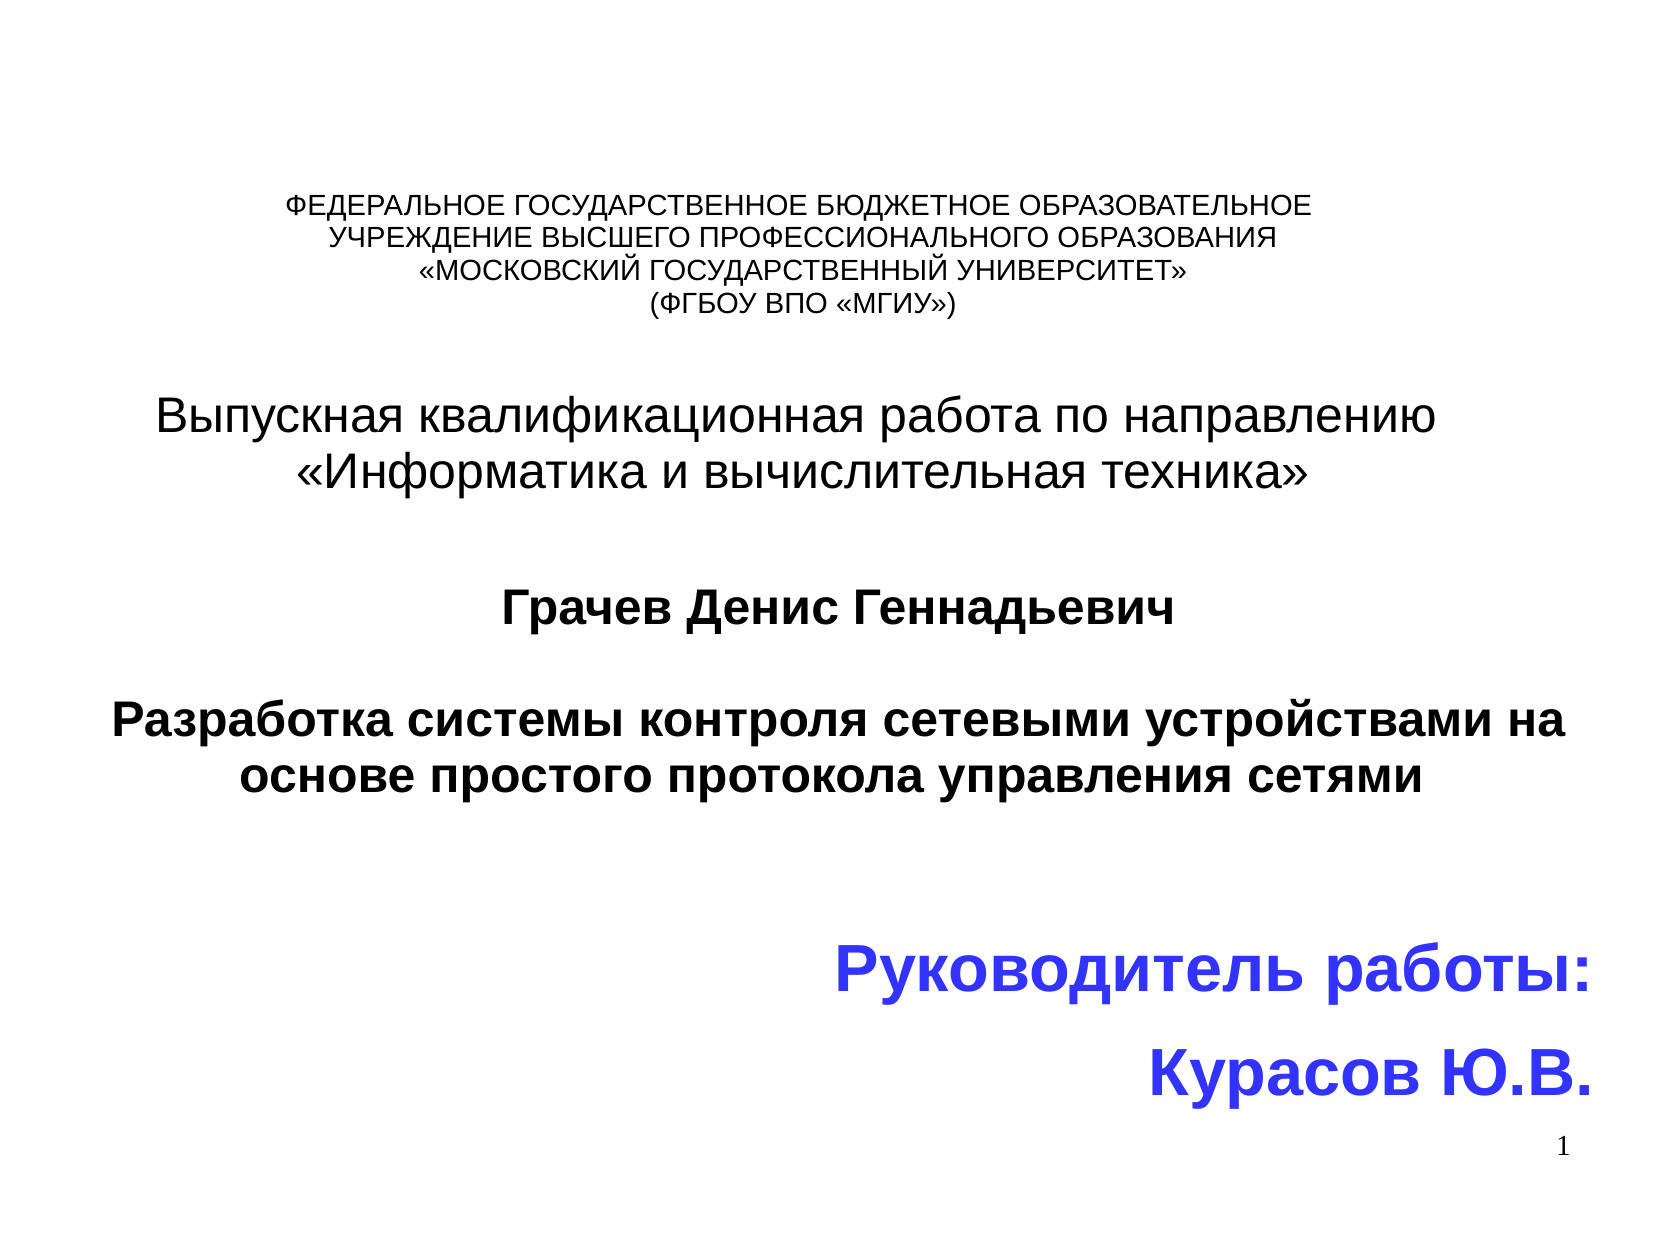

ФЕДЕРАЛЬНОЕ ГОСУДАРСТВЕННОЕ БЮДЖЕТНОЕ ОБРАЗОВАТЕЛЬНОЕ
УЧРЕЖДЕНИЕ ВЫСШЕГО ПРОФЕССИОНАЛЬНОГО ОБРАЗОВАНИЯ
«МОСКОВСКИЙ ГОСУДАРСТВЕННЫЙ УНИВЕРСИТЕТ»
(ФГБОУ ВПО «МГИУ»)
Выпускная квалификационная работа по направлению
«Информатика и вычислительная техника»
# Грачев Денис Геннадьевич Разработка системы контроля сетевыми устройствами на основе простого протокола управления сетями
Руководитель работы:
 Курасов Ю.В.
1